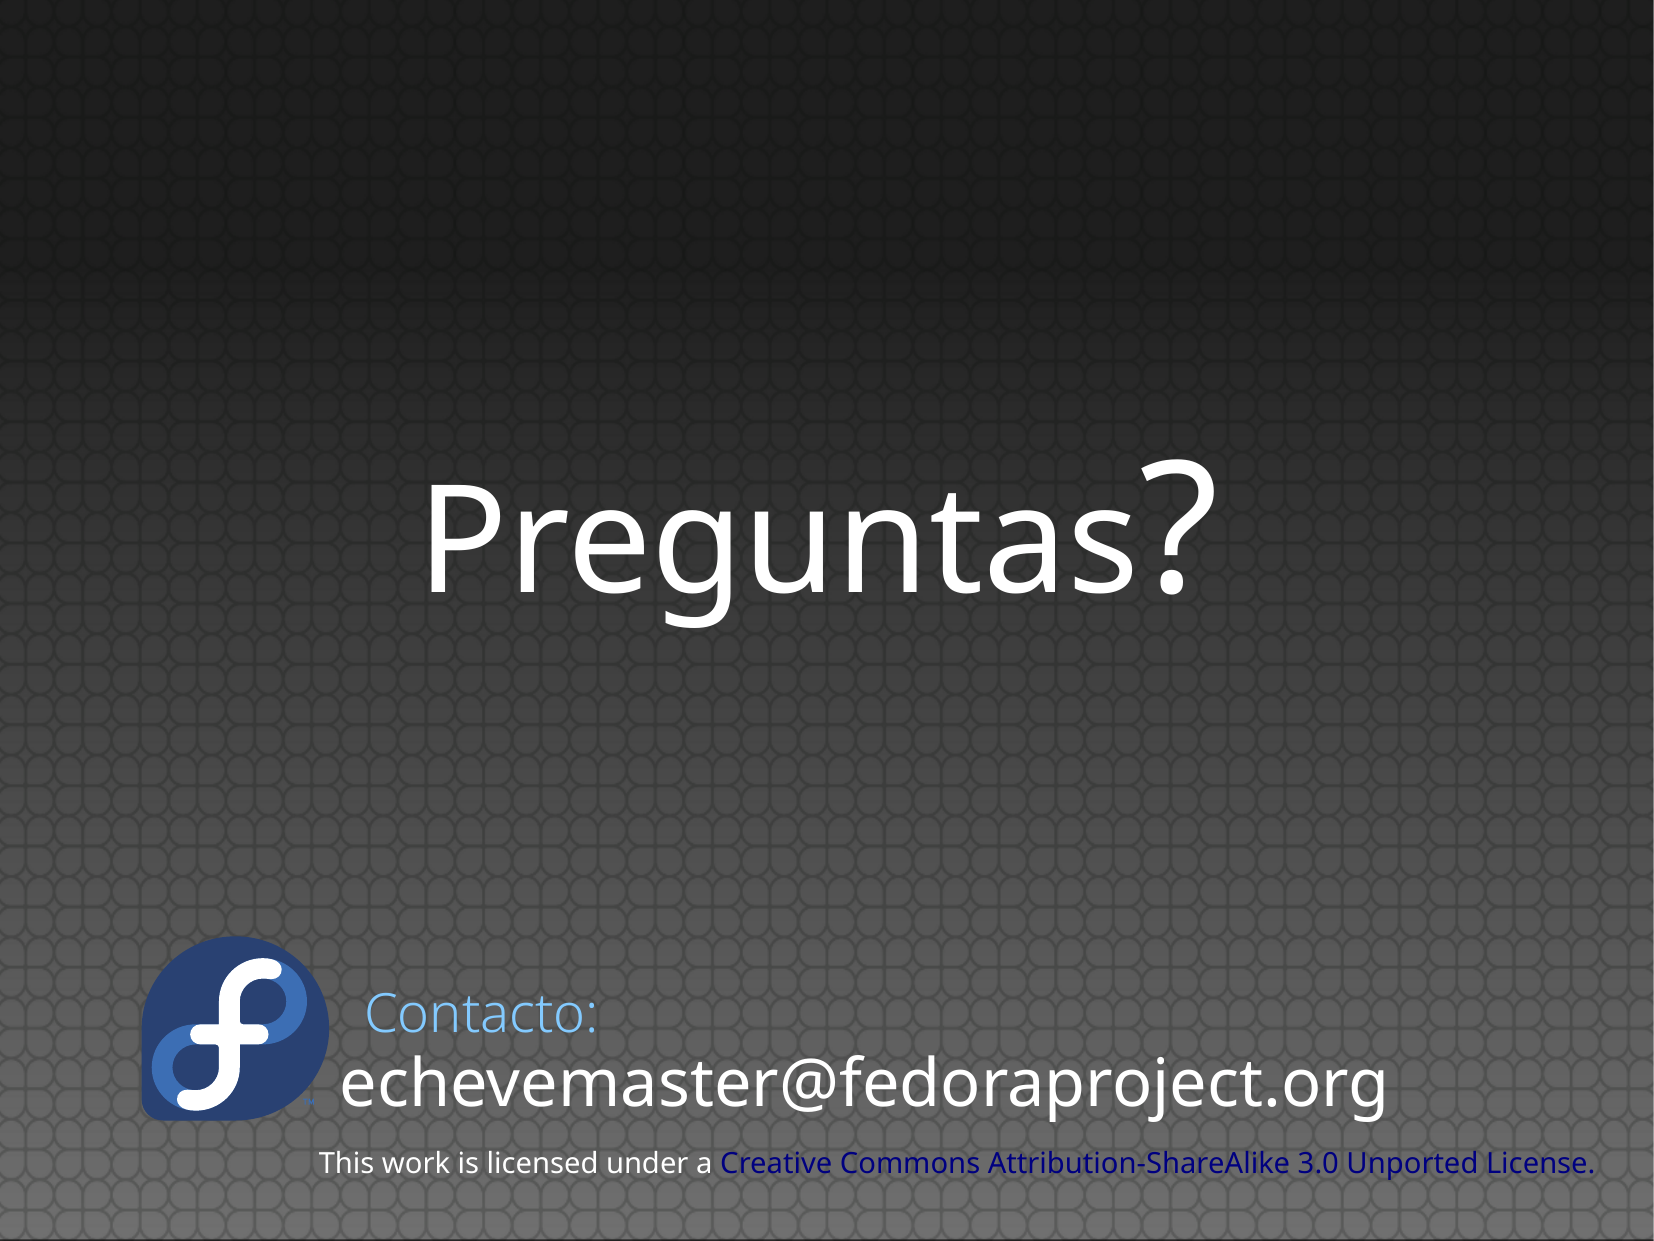

# Preguntas?
Contacto:
echevemaster@fedoraproject.org
This work is licensed under a Creative Commons Attribution-ShareAlike 3.0 Unported License.